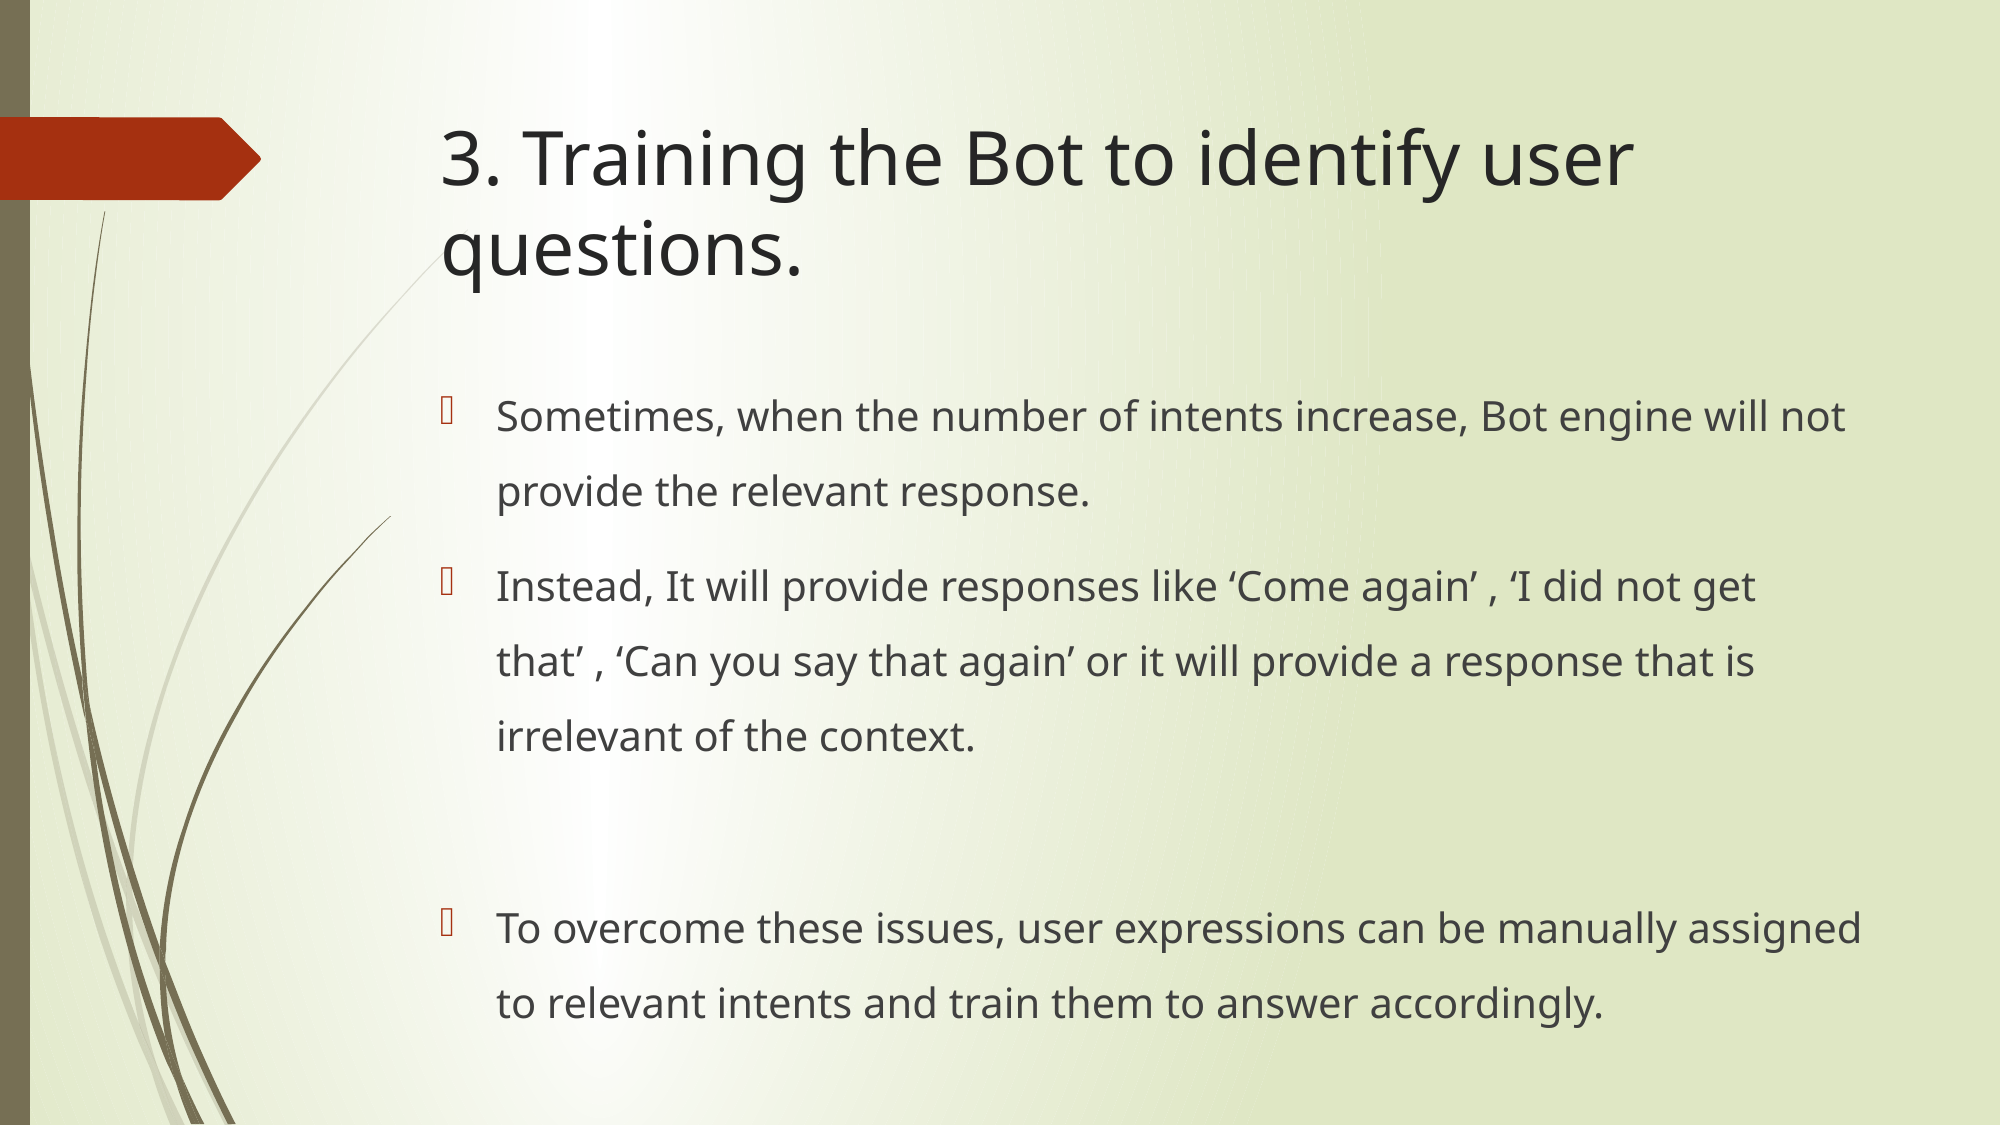

# 3. Training the Bot to identify user questions.
Sometimes, when the number of intents increase, Bot engine will not provide the relevant response.
Instead, It will provide responses like ‘Come again’ , ‘I did not get that’ , ‘Can you say that again’ or it will provide a response that is irrelevant of the context.
To overcome these issues, user expressions can be manually assigned to relevant intents and train them to answer accordingly.